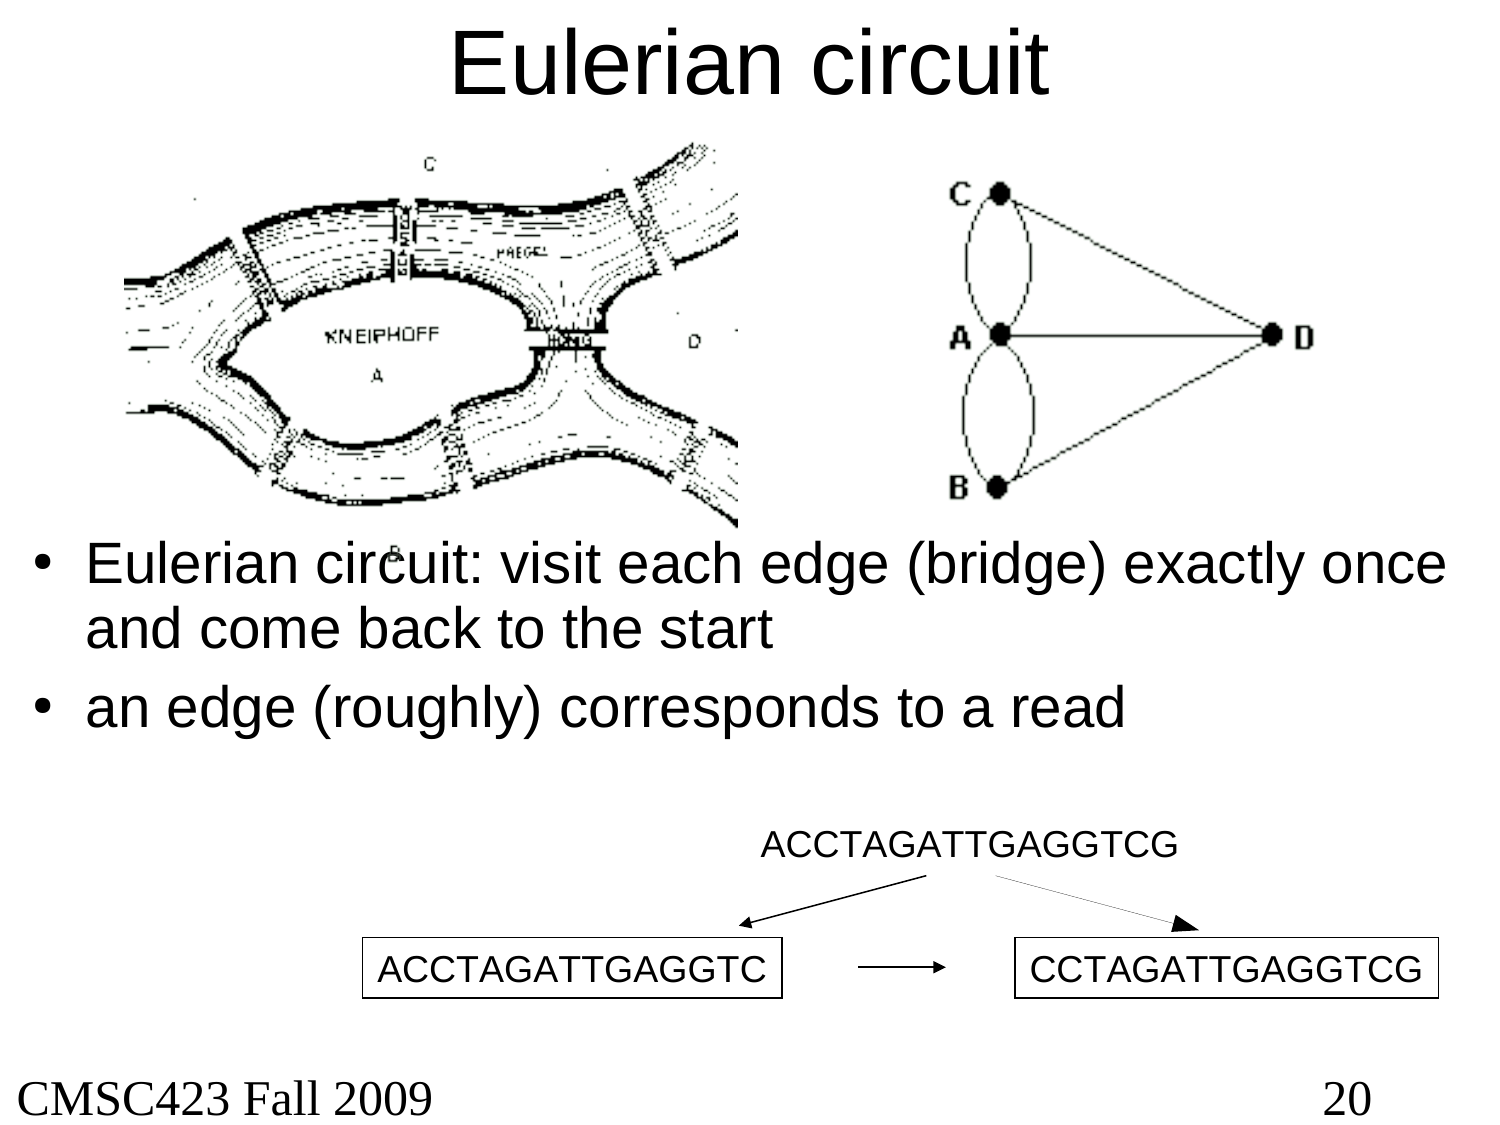

# Eulerian circuit
Eulerian circuit: visit each edge (bridge) exactly once and come back to the start
an edge (roughly) corresponds to a read
ACCTAGATTGAGGTCG
ACCTAGATTGAGGTC
CCTAGATTGAGGTCG
CMSC423 Fall 2009
20